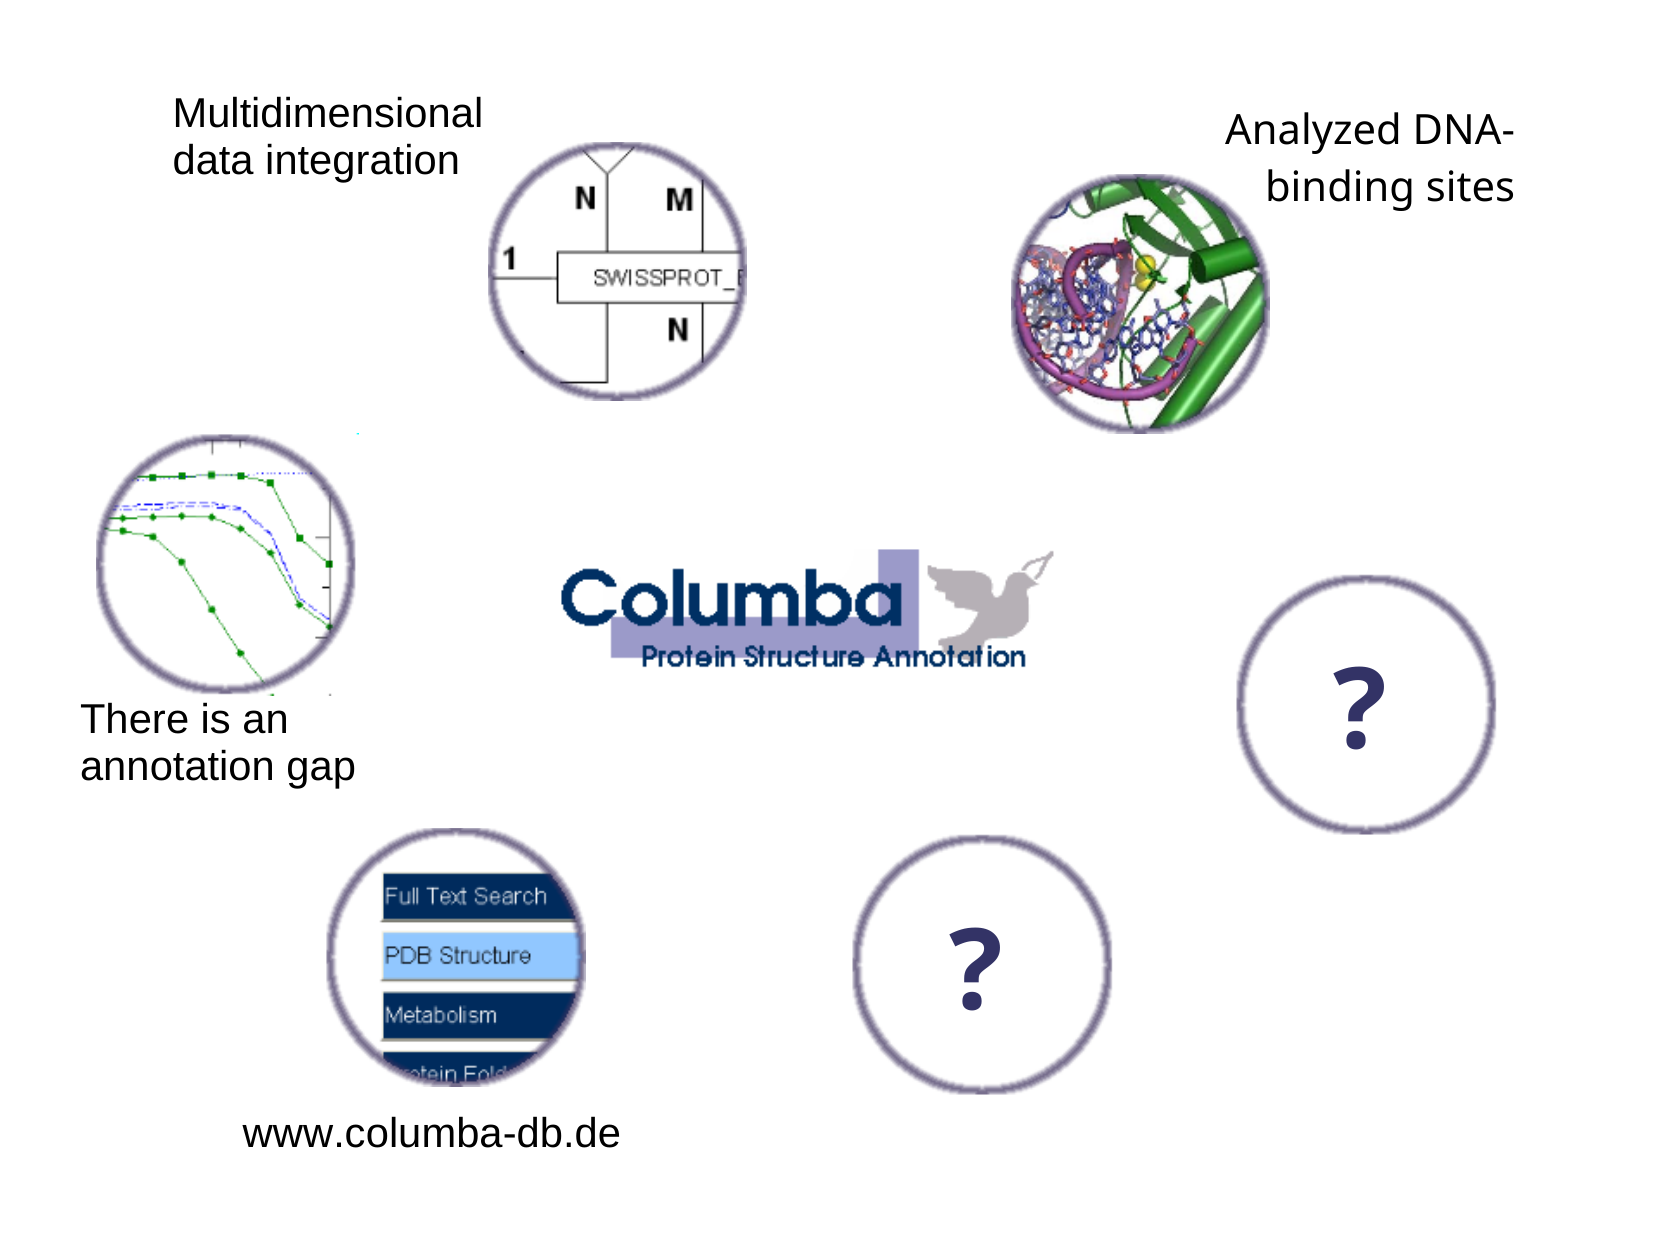

# Multidimensional data integration
Analyzed DNA-binding sites
?
There is an annotation gap
?
www.columba-db.de